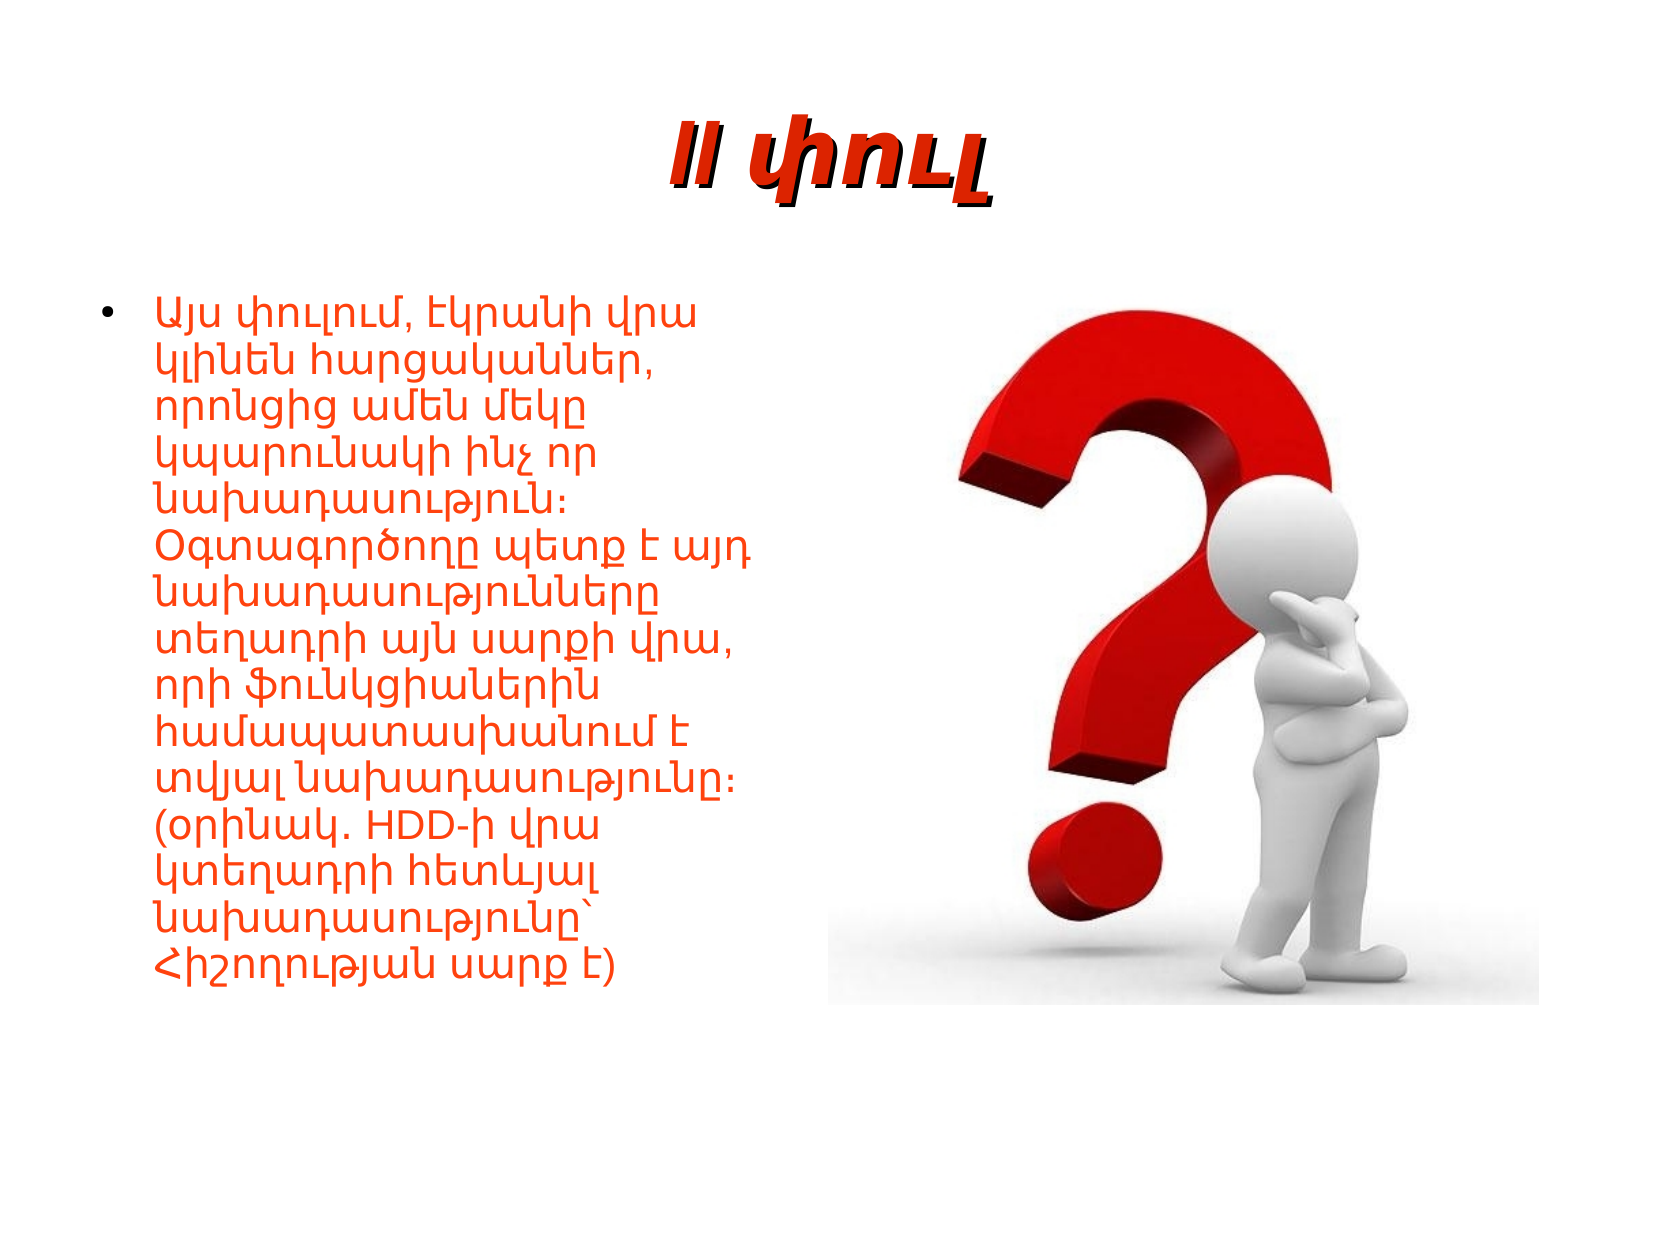

# II փուլ
Այս փուլում, էկրանի վրա կլինեն հարցականներ, որոնցից ամեն մեկը կպարունակի ինչ որ նախադասություն։ Օգտագործողը պետք է այդ նախադասությունները տեղադրի այն սարքի վրա, որի ֆունկցիաներին համապատասխանում է տվյալ նախադասությունը։ (օրինակ․ HDD-ի վրա կտեղադրի հետևյալ նախադասությունը՝ Հիշողության սարք է)